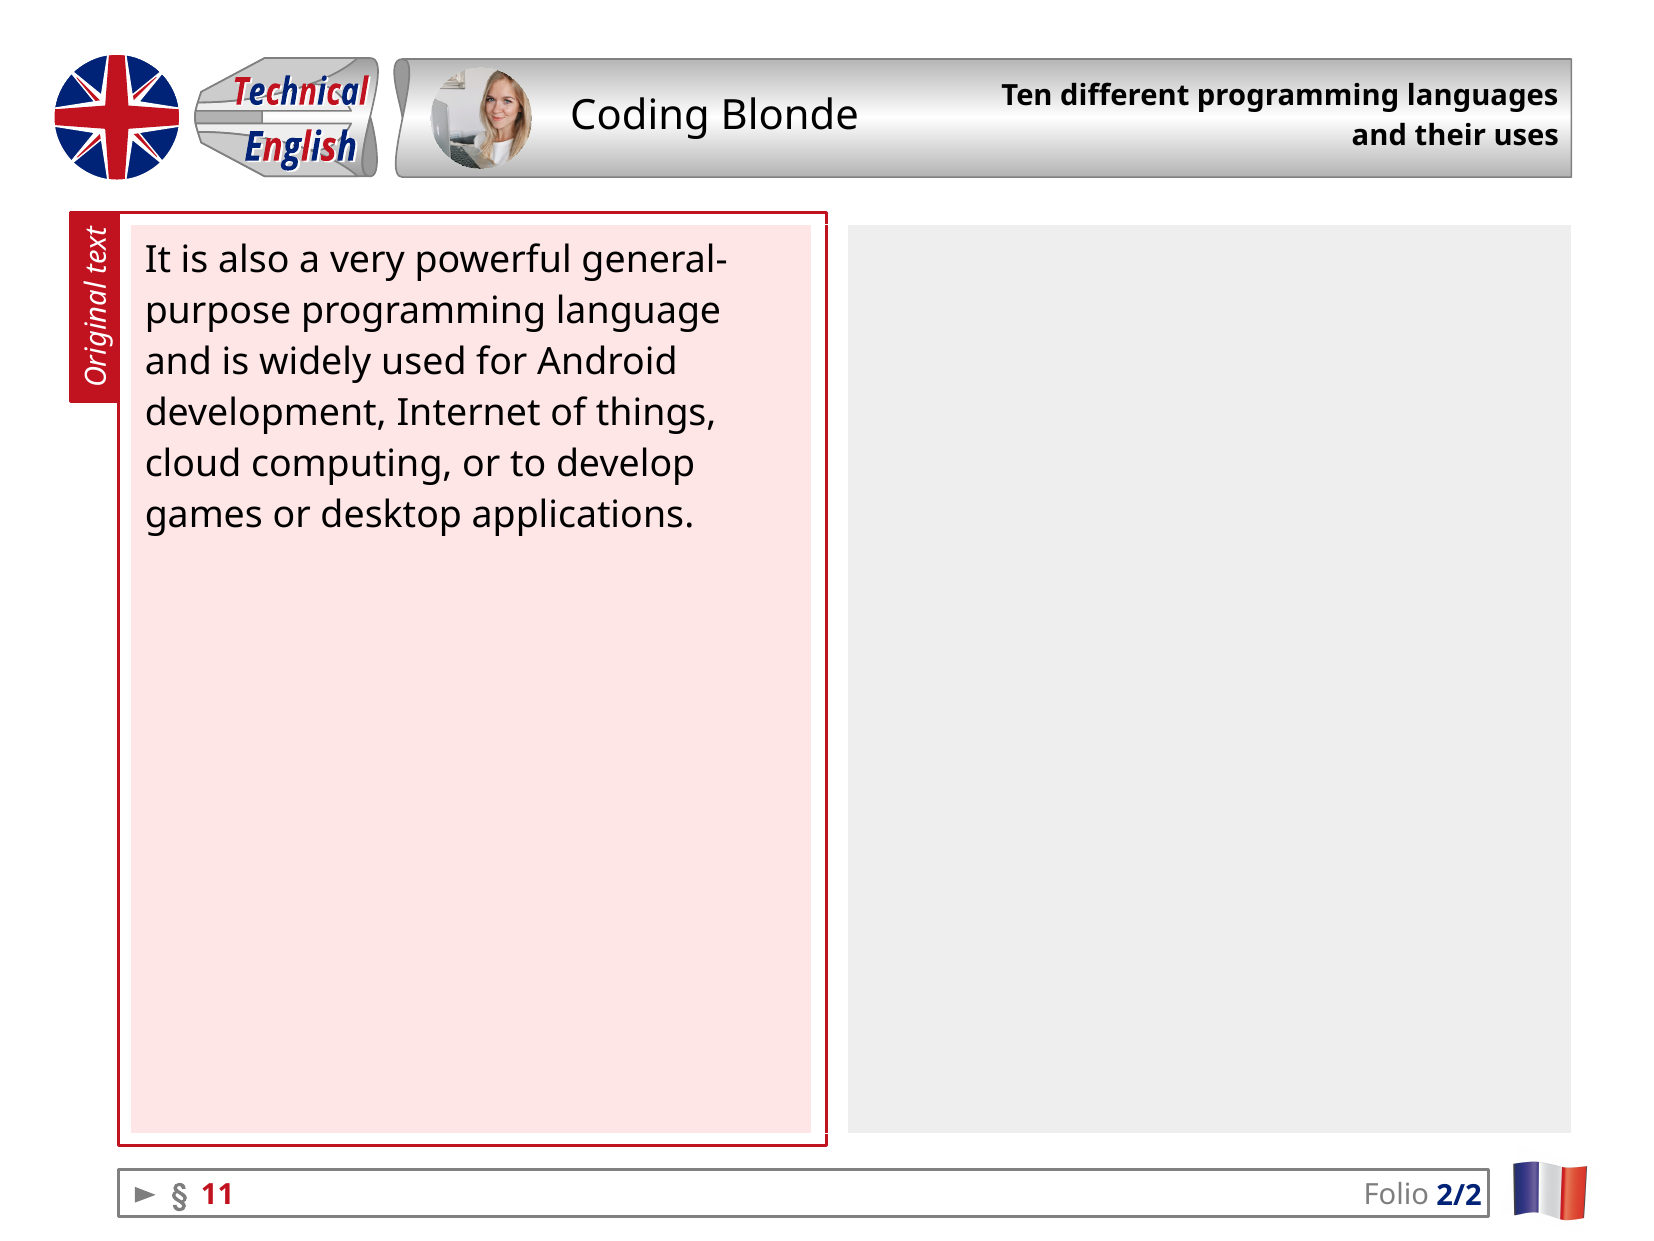

#
| It is also a very powerful general-purpose programming language and is widely used for Android development, Internet of things, cloud computing, or to develop games or desktop applications. | | |
| --- | --- | --- |
11
2/2